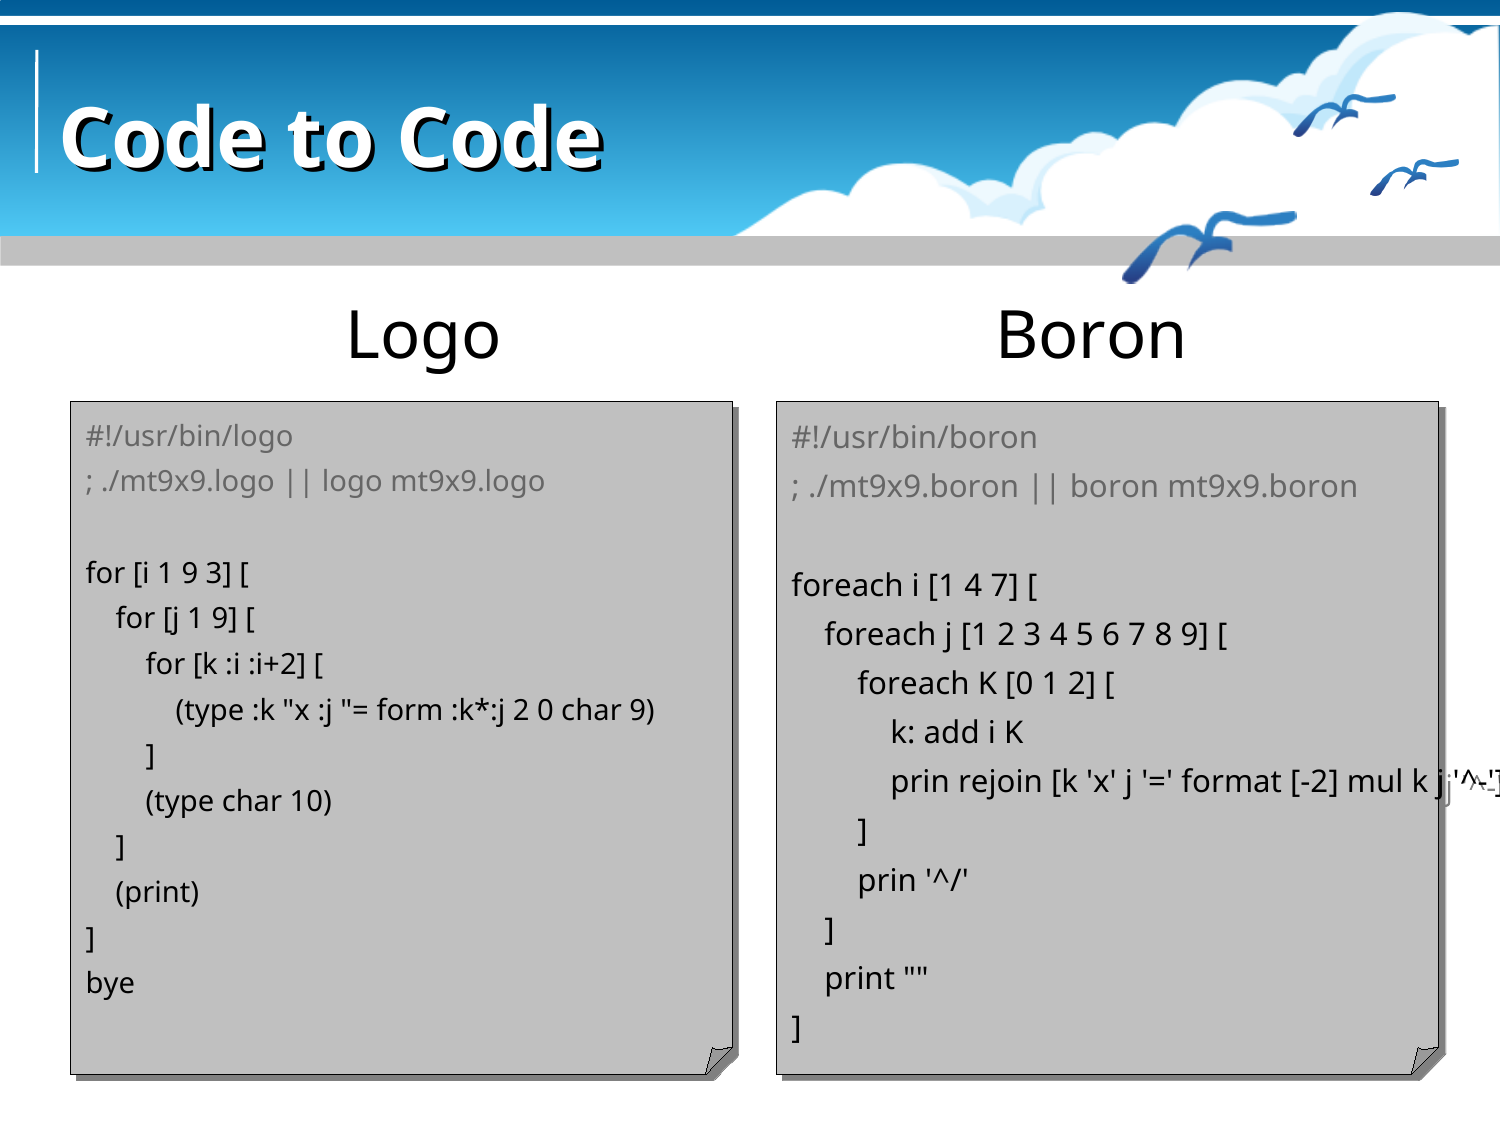

# Code to Code
Boron
Logo
#!/usr/bin/logo
; ./mt9x9.logo || logo mt9x9.logo
for [i 1 9 3] [
 for [j 1 9] [
 for [k :i :i+2] [
 (type :k "x :j "= form :k*:j 2 0 char 9)
 ]
 (type char 10)
 ]
 (print)
]
bye
#!/usr/bin/boron
; ./mt9x9.boron || boron mt9x9.boron
foreach i [1 4 7] [
 foreach j [1 2 3 4 5 6 7 8 9] [
 foreach K [0 1 2] [
 k: add i K
 prin rejoin [k 'x' j '=' format [-2] mul k j '^-']
 ]
 prin '^/'
 ]
 print ""
]